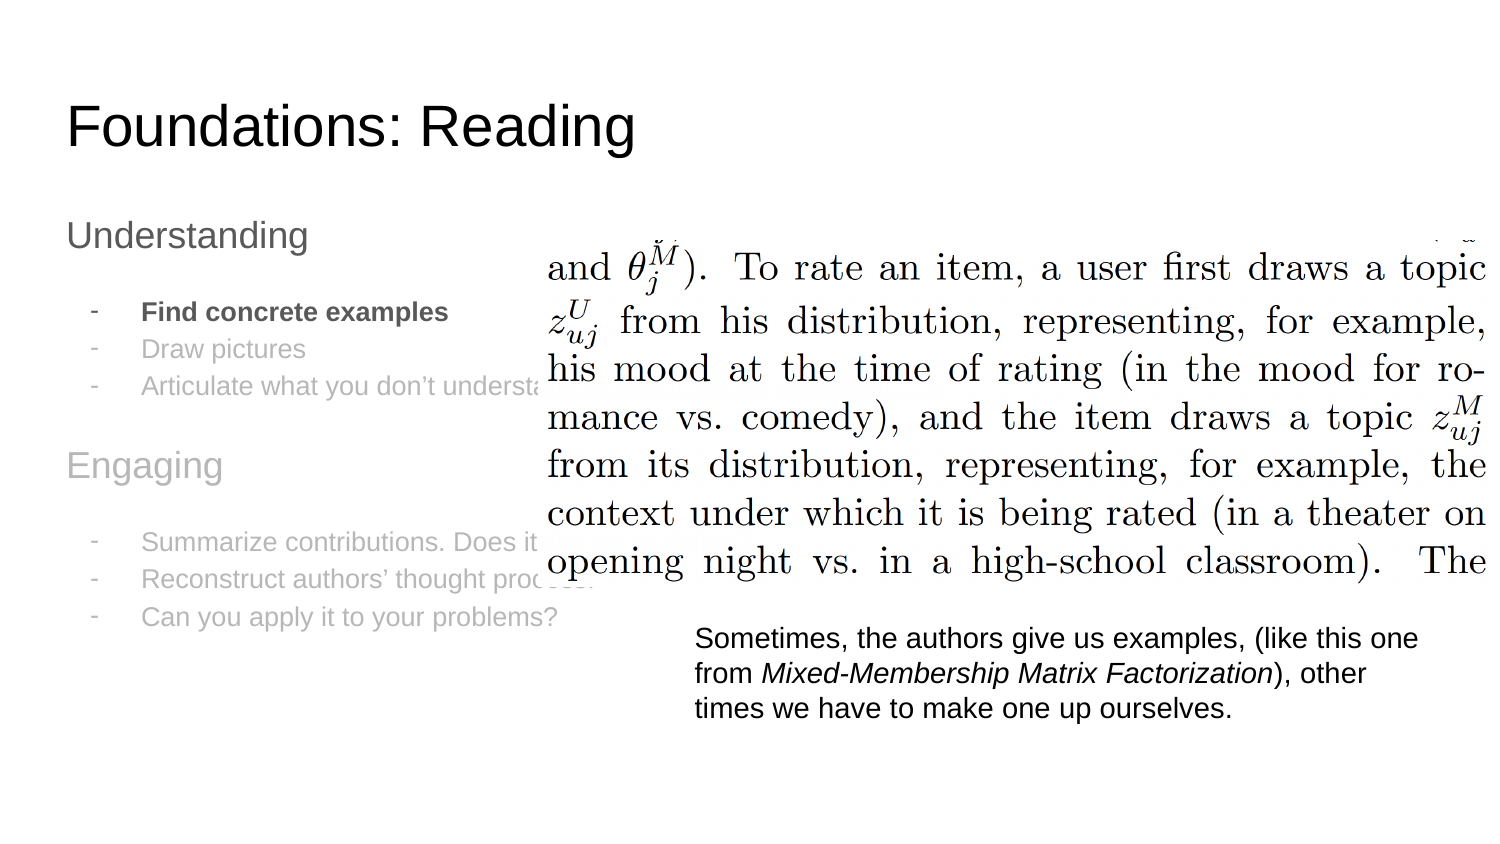

# Foundations: Reading
Understanding
Find concrete examples
Draw pictures
Articulate what you don’t understand (a definition, an argument, ...)
Engaging
Summarize contributions. Does it live up to claims?
Reconstruct authors’ thought process.
Can you apply it to your problems?
Sometimes, the authors give us examples, (like this one from Mixed-Membership Matrix Factorization), other times we have to make one up ourselves.